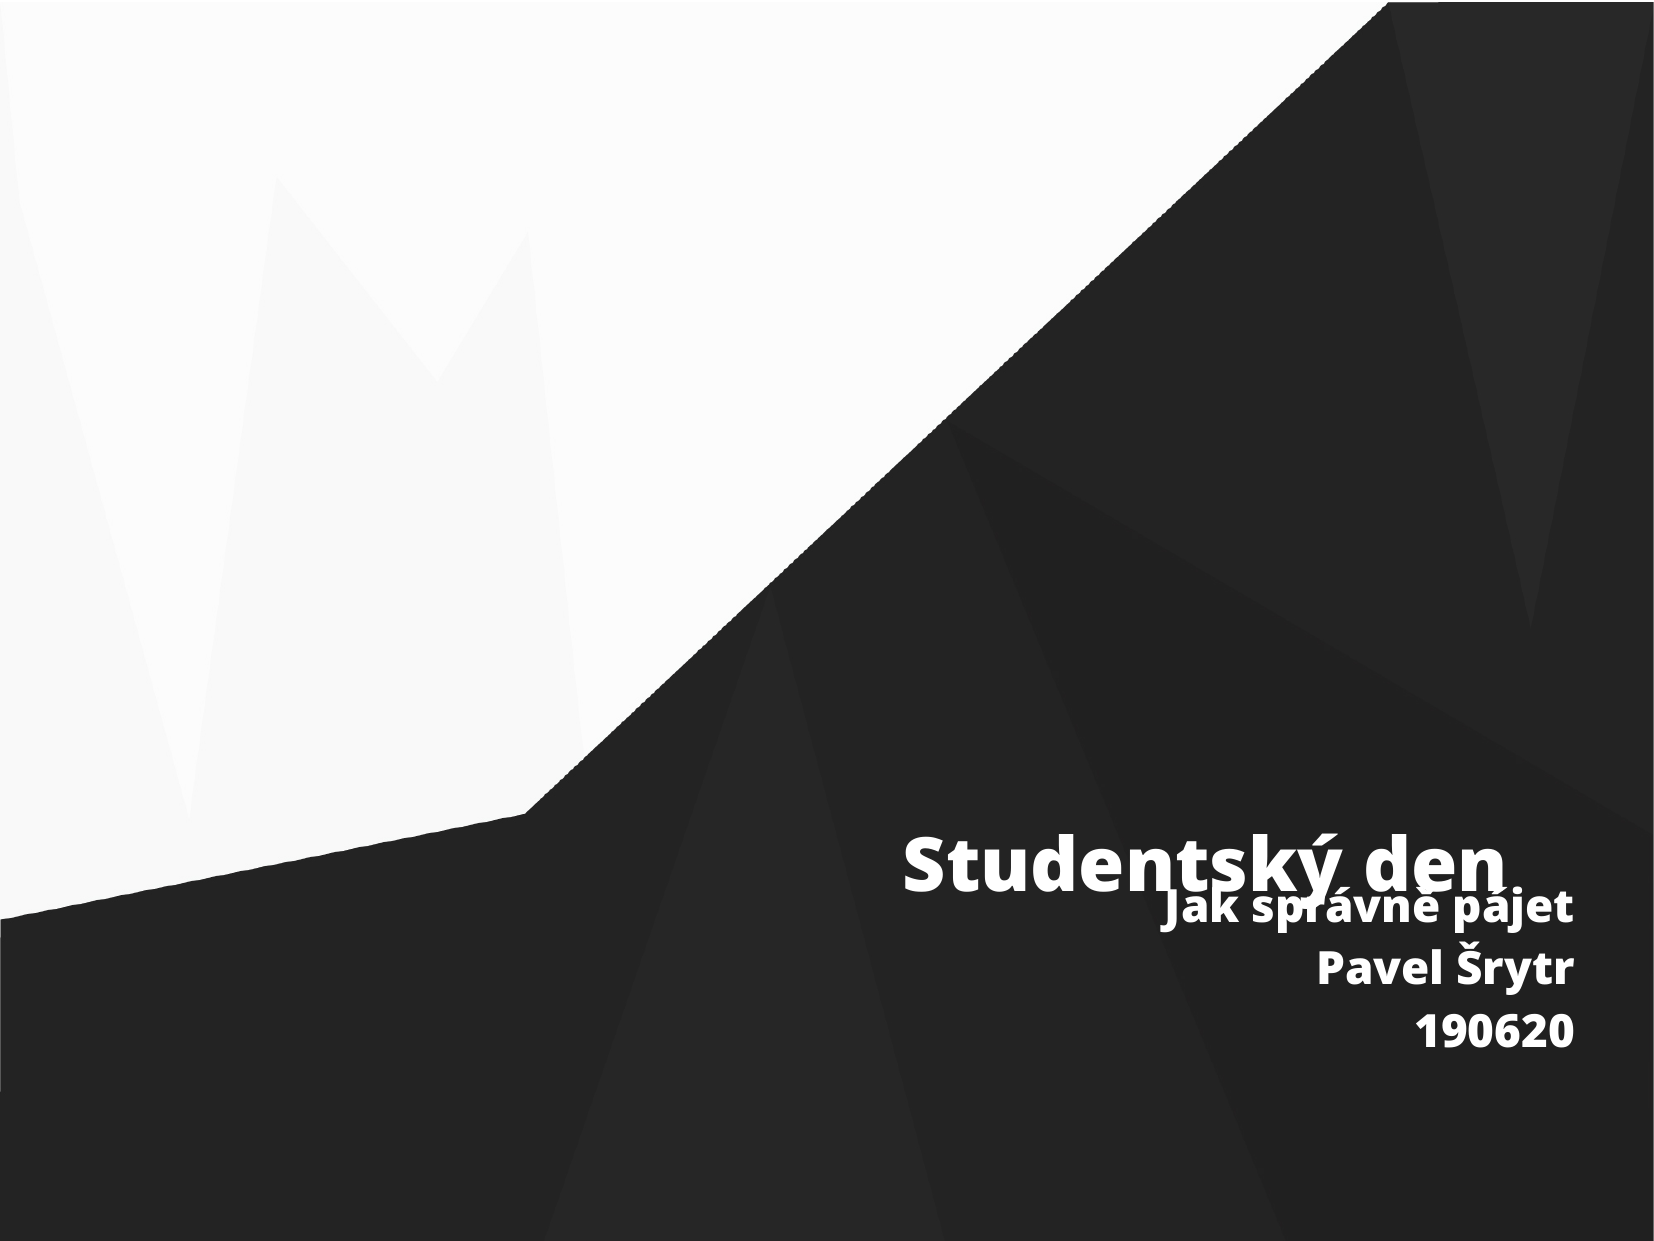

# Studentský den
Jak správně pájet
Pavel Šrytr
190620